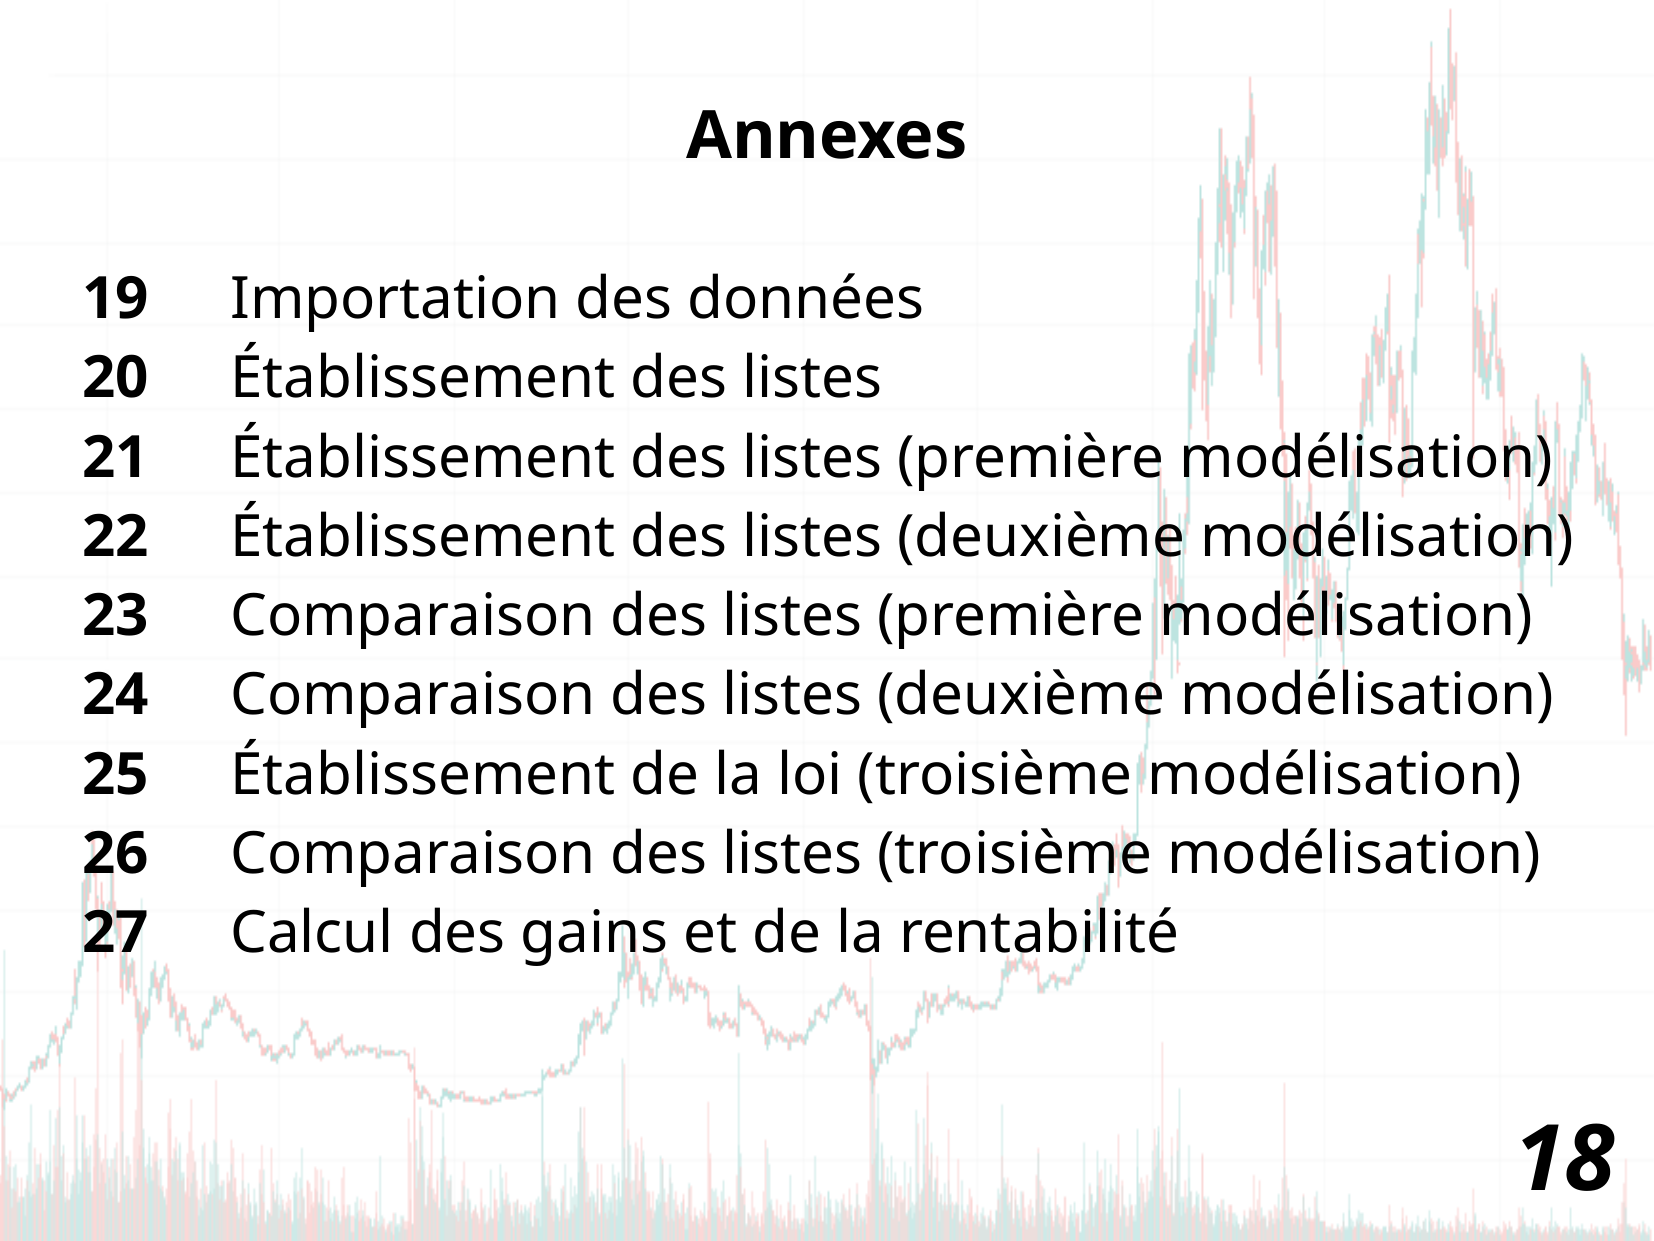

# Annexes
19		Importation des données
20		Établissement des listes
21		Établissement des listes (première modélisation)
22		Établissement des listes (deuxième modélisation)
23		Comparaison des listes (première modélisation)
24		Comparaison des listes (deuxième modélisation)
25		Établissement de la loi (troisième modélisation)
26		Comparaison des listes (troisième modélisation)
27		Calcul des gains et de la rentabilité
18